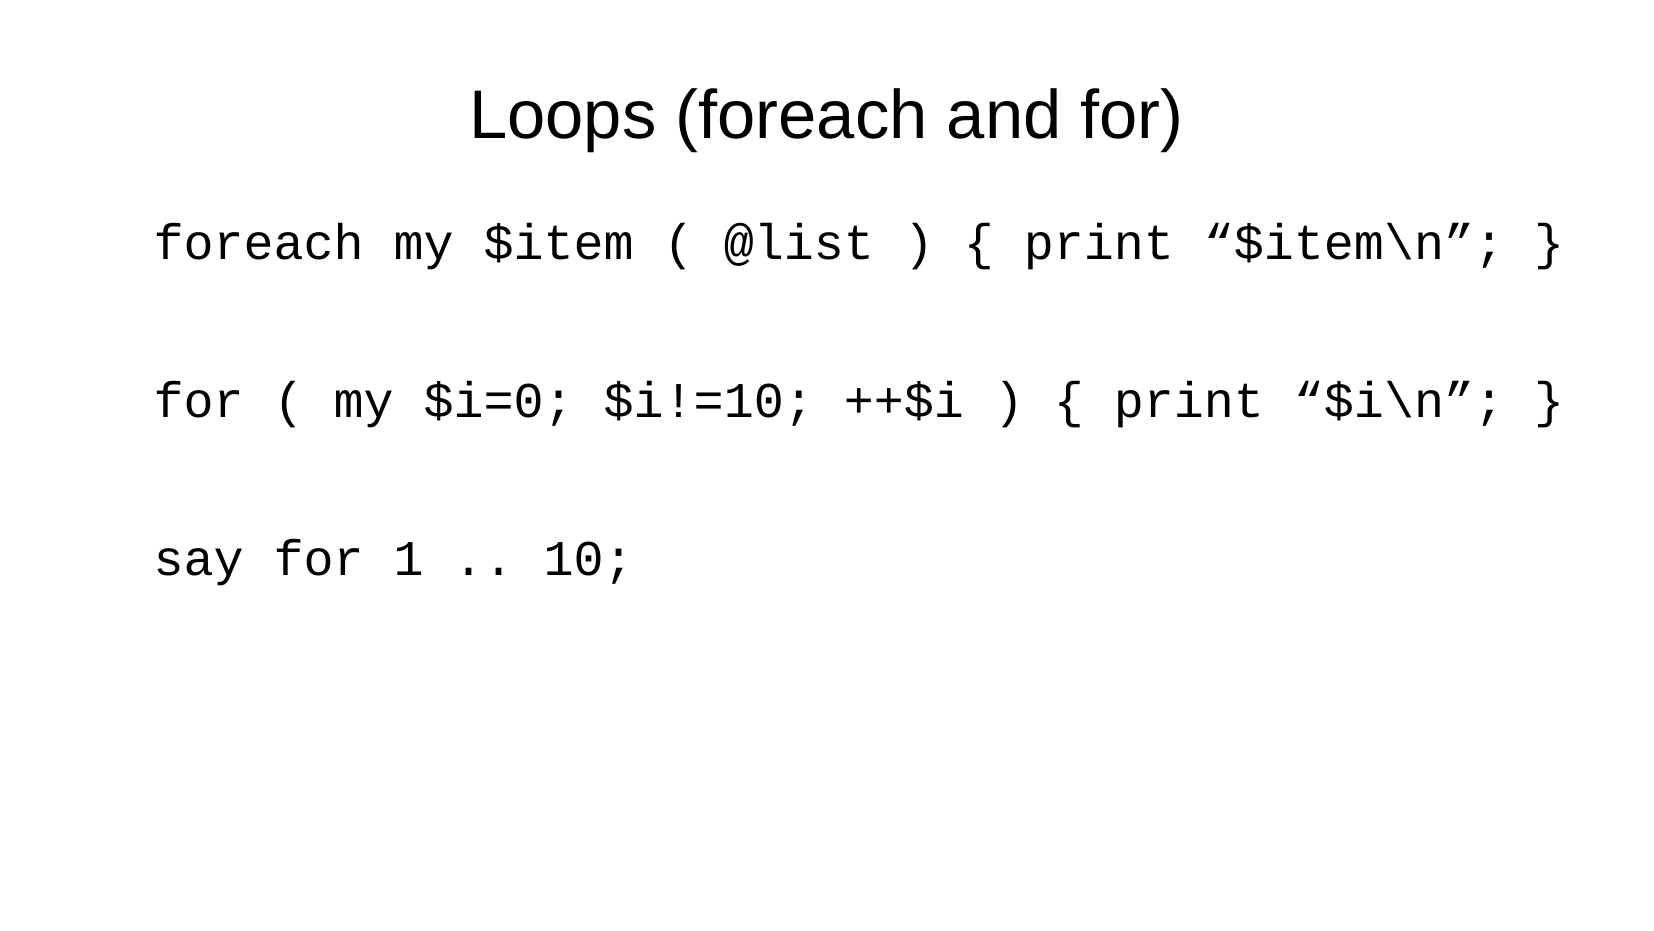

# Loops (foreach and for)
foreach my $item ( @list ) { print “$item\n”; }
for ( my $i=0; $i!=10; ++$i ) { print “$i\n”; }
say for 1 .. 10;